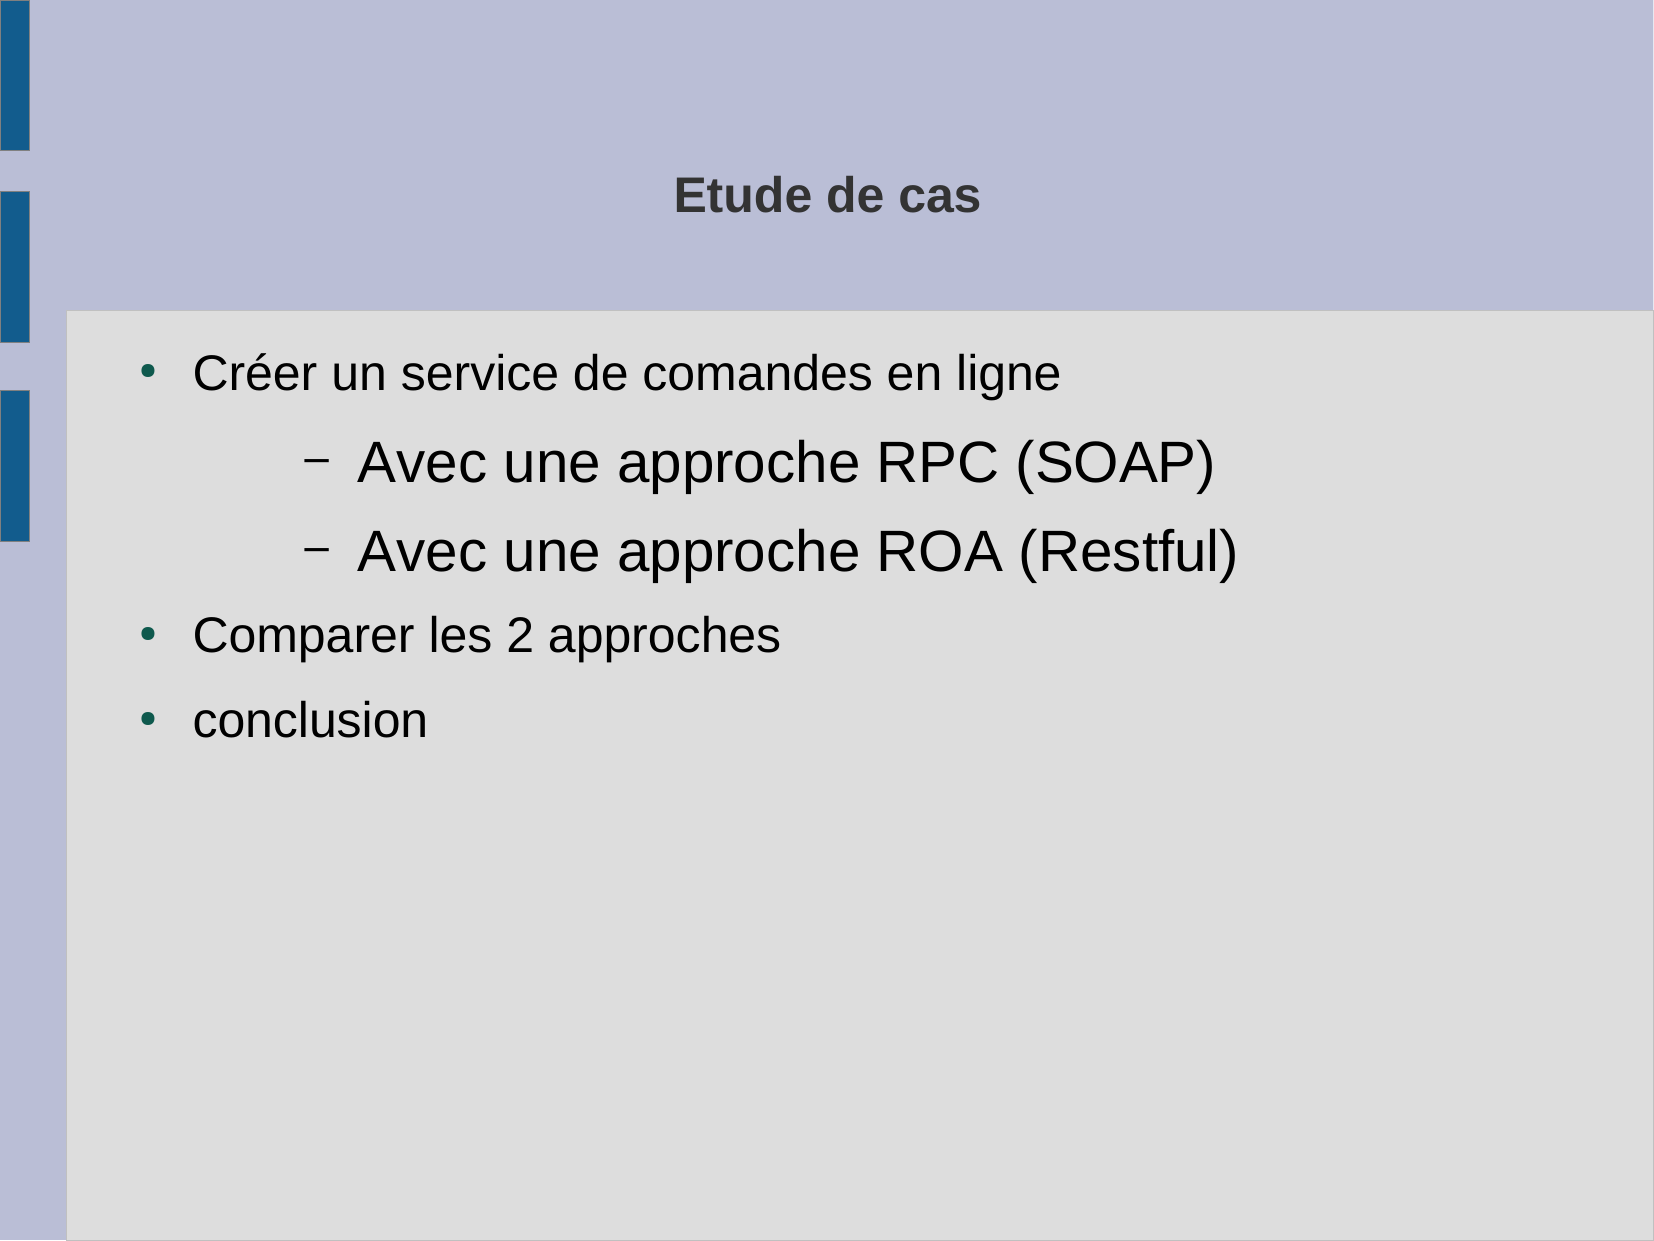

# Etude de cas
Créer un service de comandes en ligne
Avec une approche RPC (SOAP)
Avec une approche ROA (Restful)
Comparer les 2 approches
conclusion